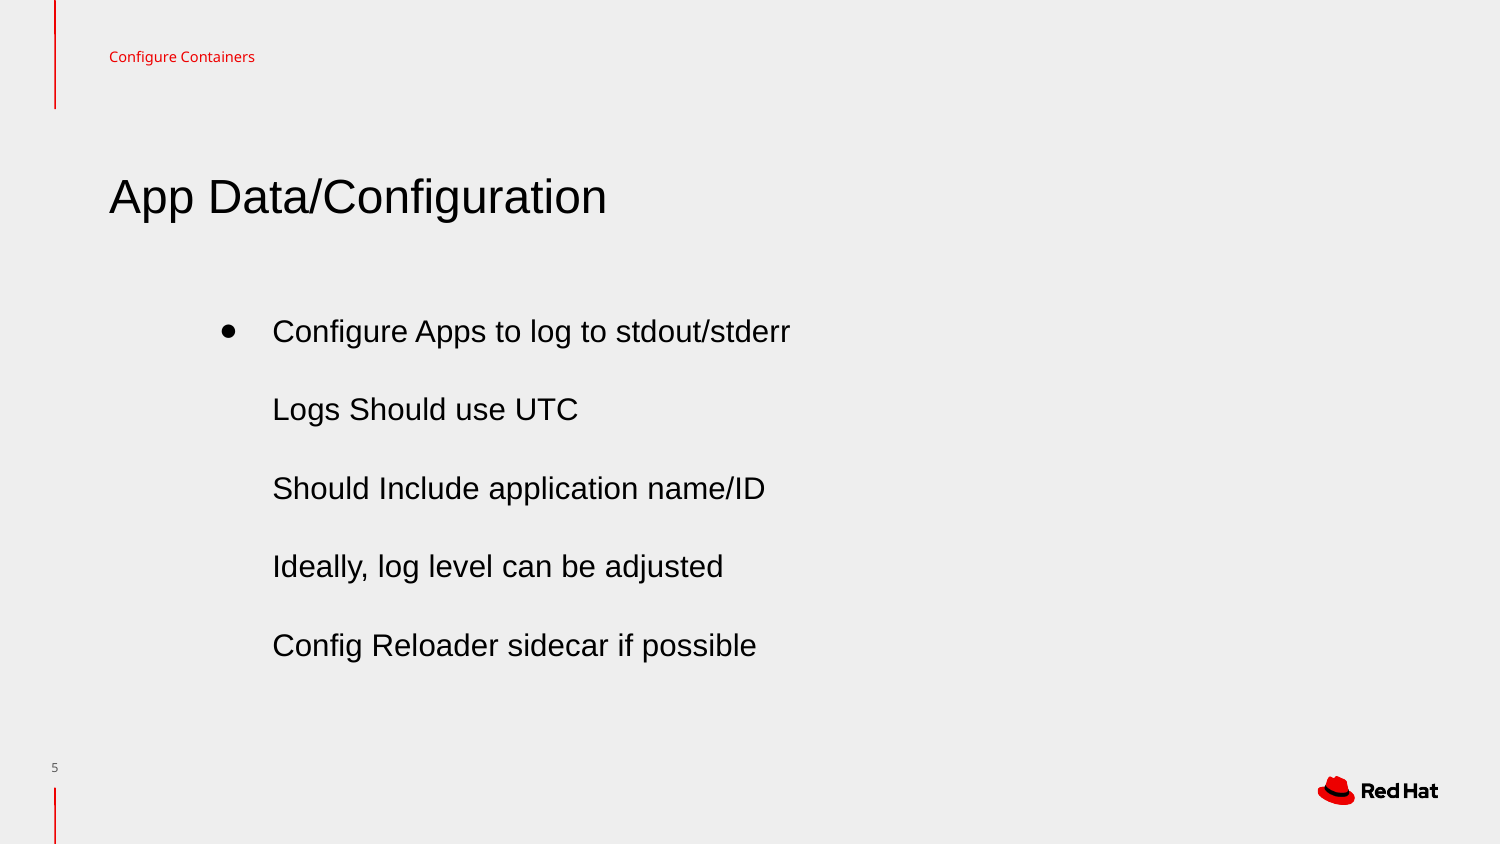

# Configure Containers
App Data/Configuration
Configure Apps to log to stdout/stderr
Logs Should use UTC
Should Include application name/ID
Ideally, log level can be adjusted
Config Reloader sidecar if possible